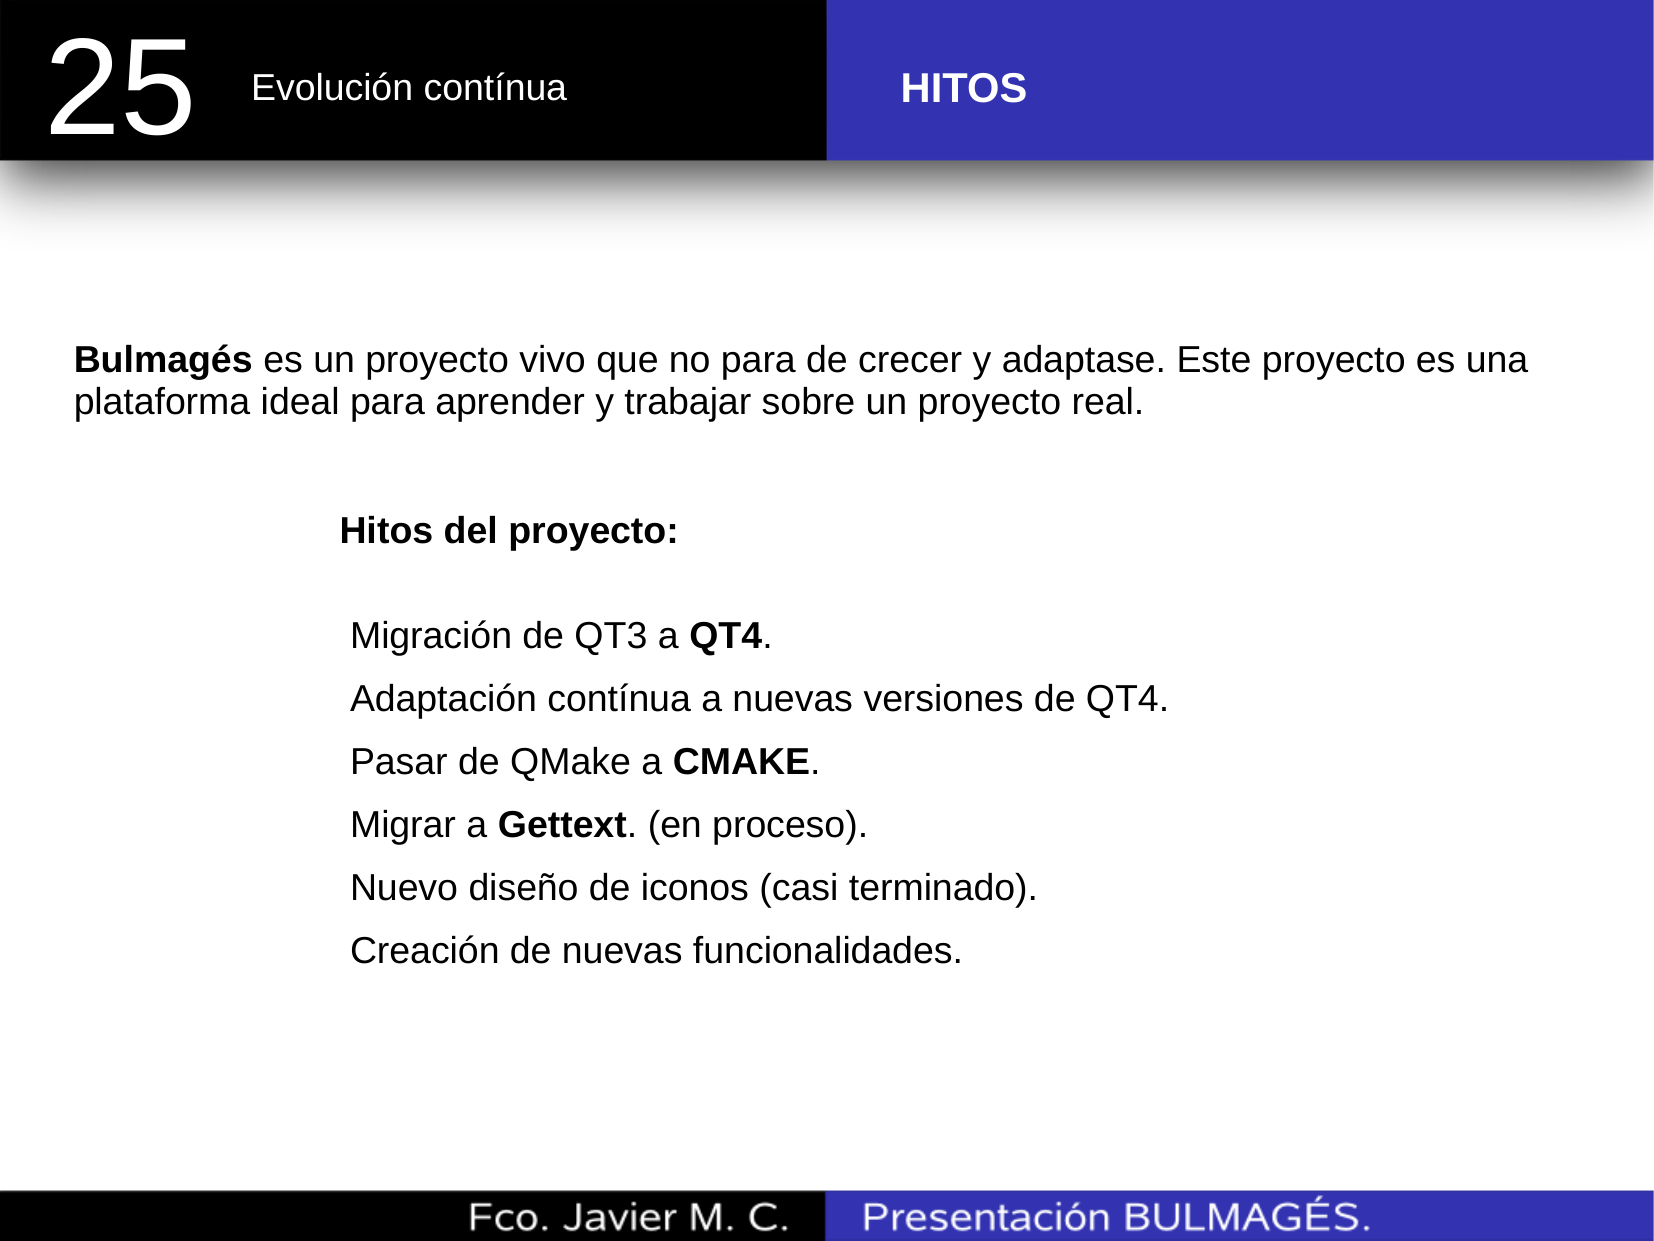

HITOS
Evolución contínua
Bulmagés es un proyecto vivo que no para de crecer y adaptase. Este proyecto es una plataforma ideal para aprender y trabajar sobre un proyecto real.
Hitos del proyecto:
 Migración de QT3 a QT4.
 Adaptación contínua a nuevas versiones de QT4.
 Pasar de QMake a CMAKE.
 Migrar a Gettext. (en proceso).
 Nuevo diseño de iconos (casi terminado).
 Creación de nuevas funcionalidades.